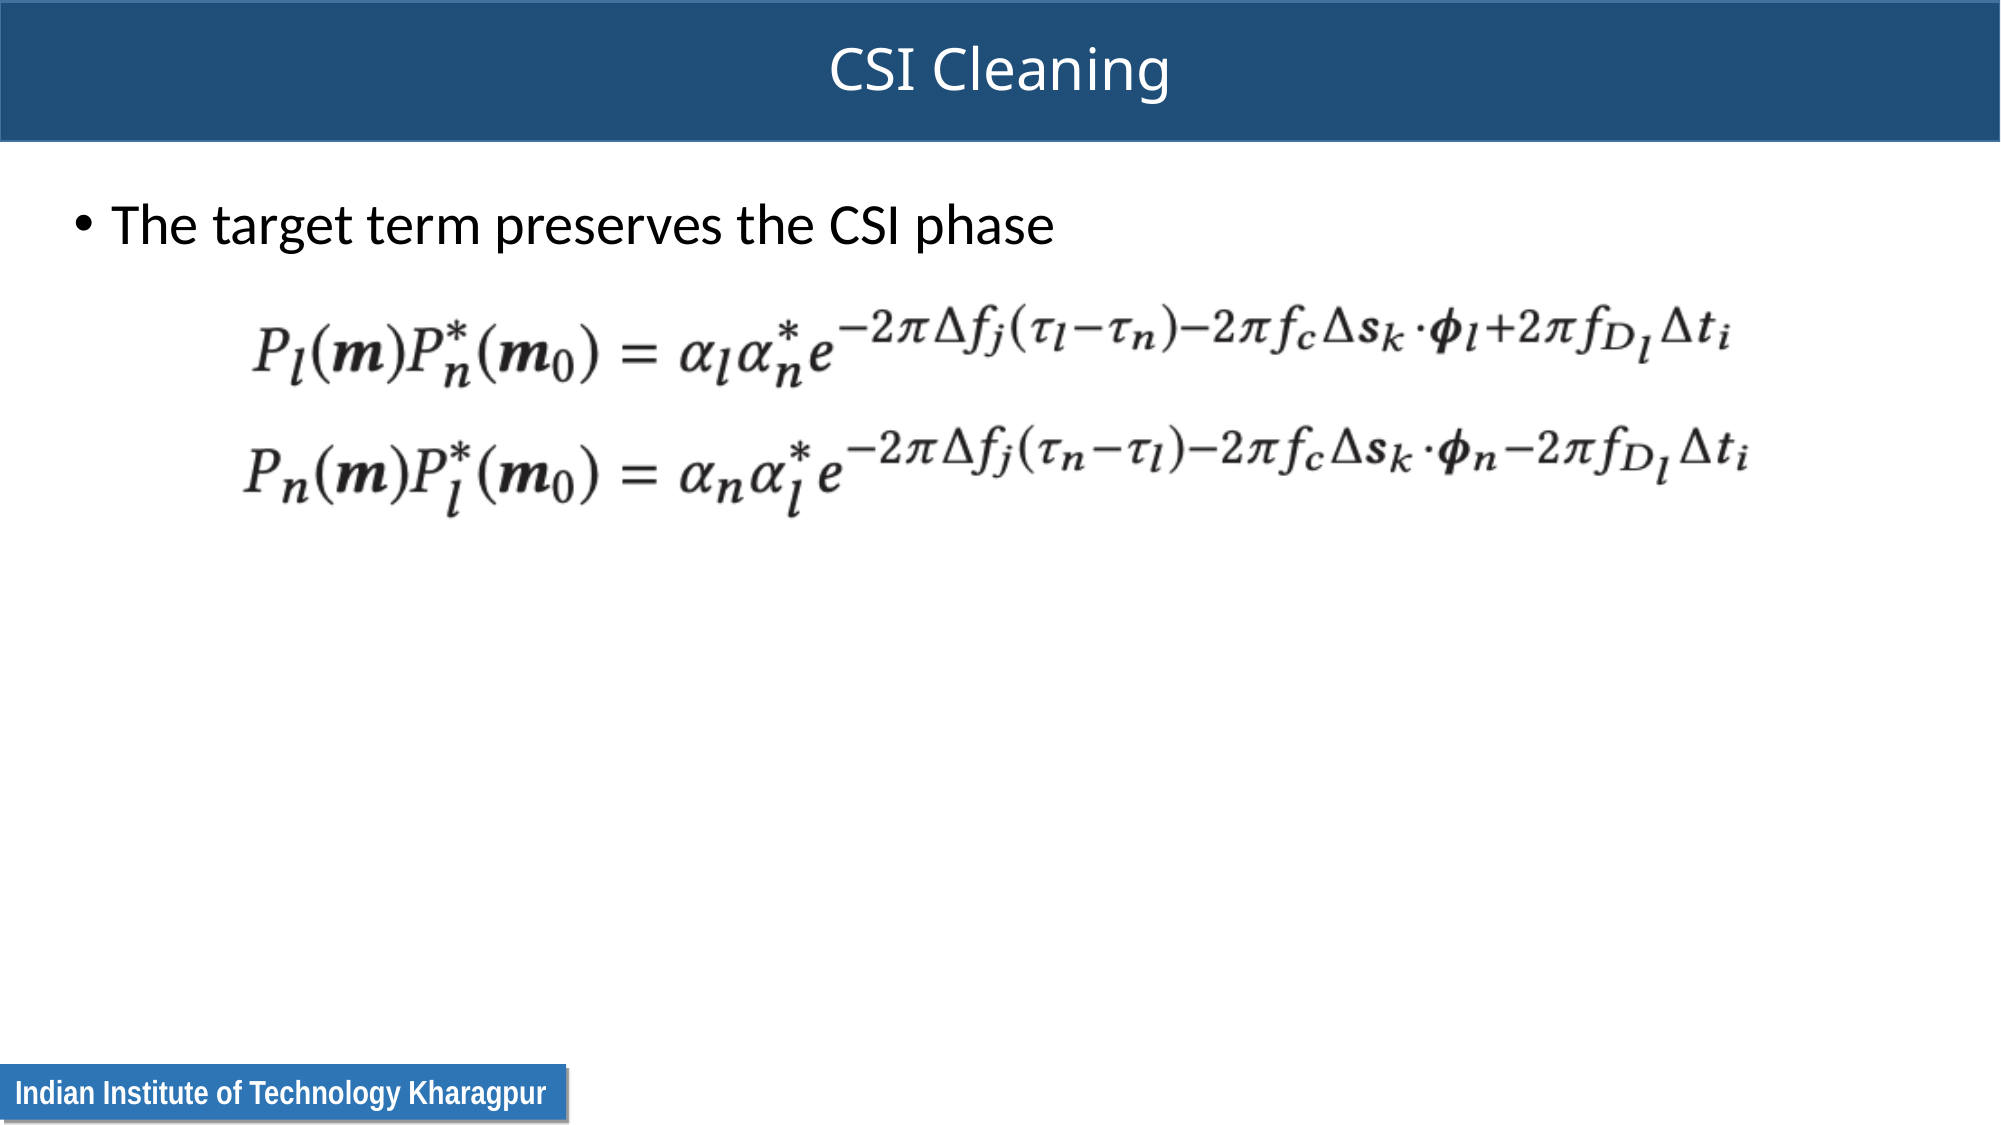

CSI Cleaning
# The target term preserves the CSI phase